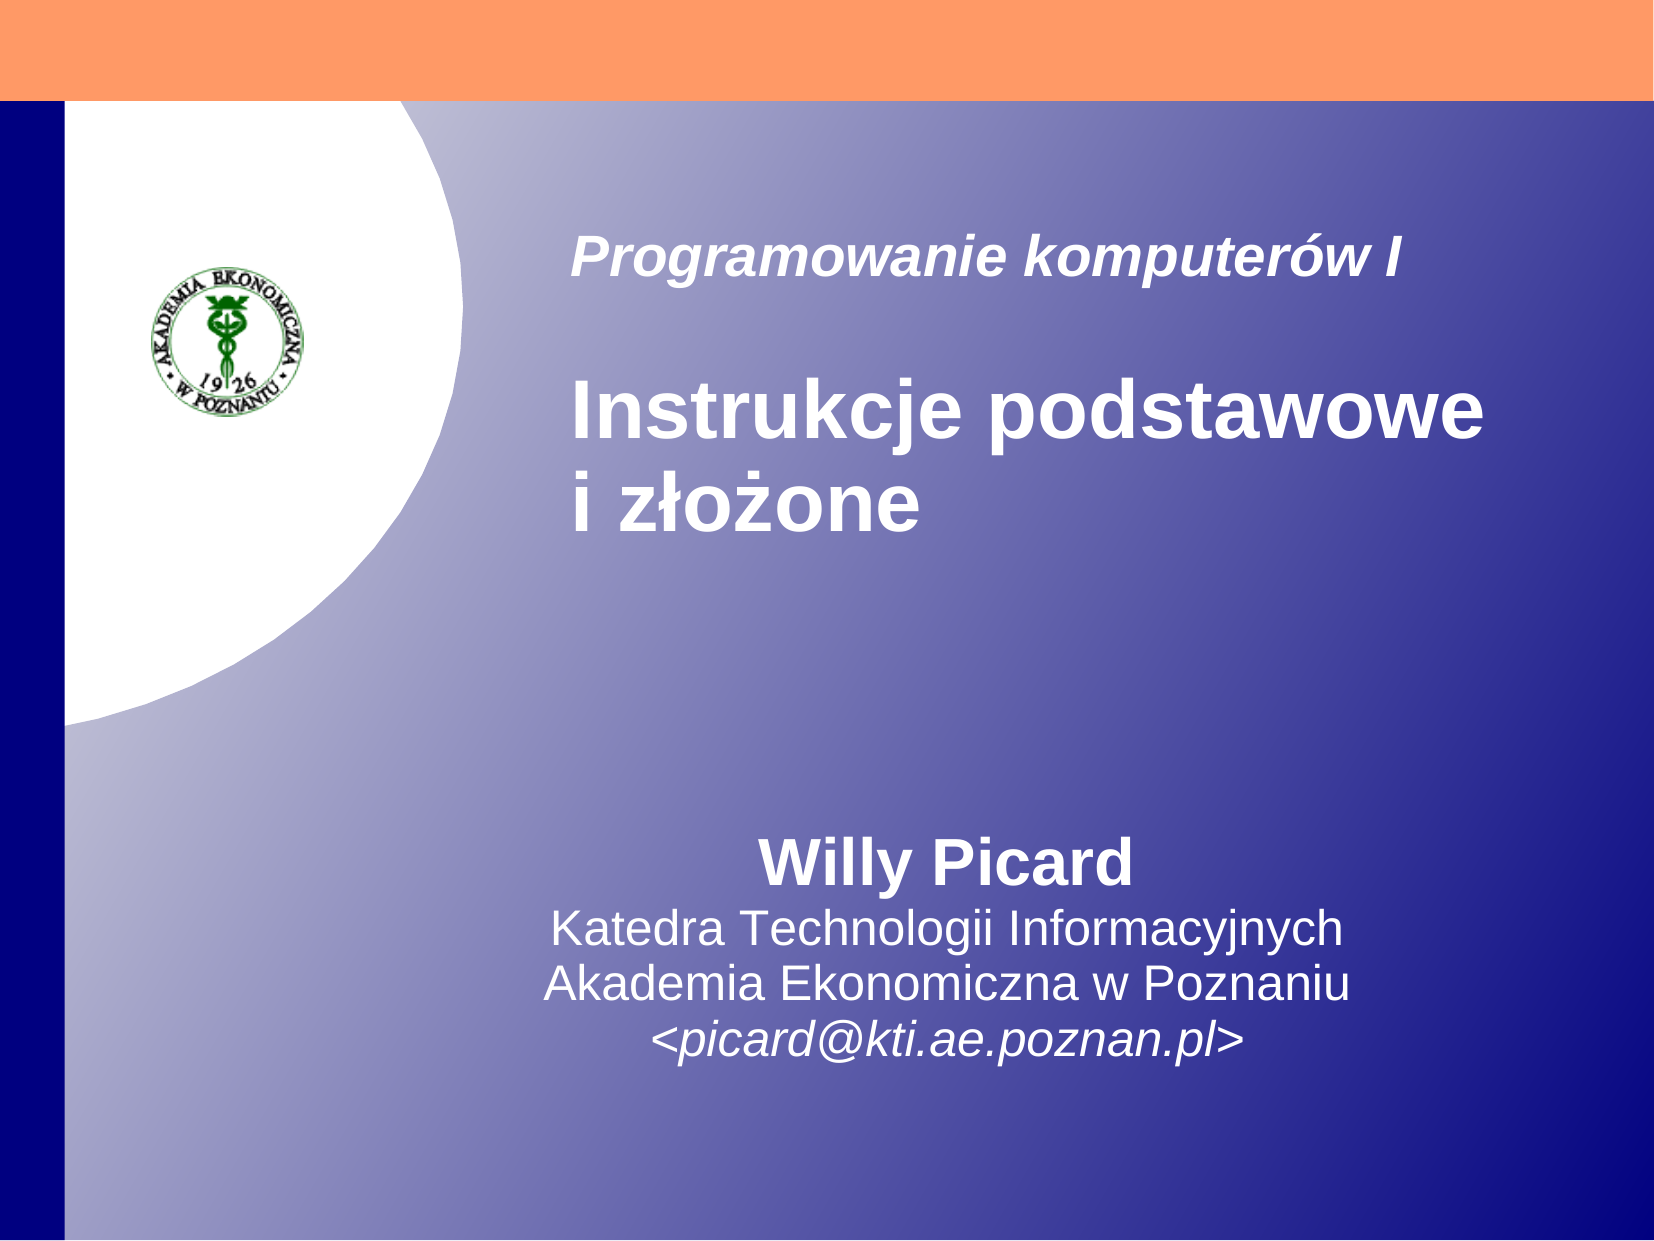

# Programowanie komputerów I Instrukcje podstawowe i złożone